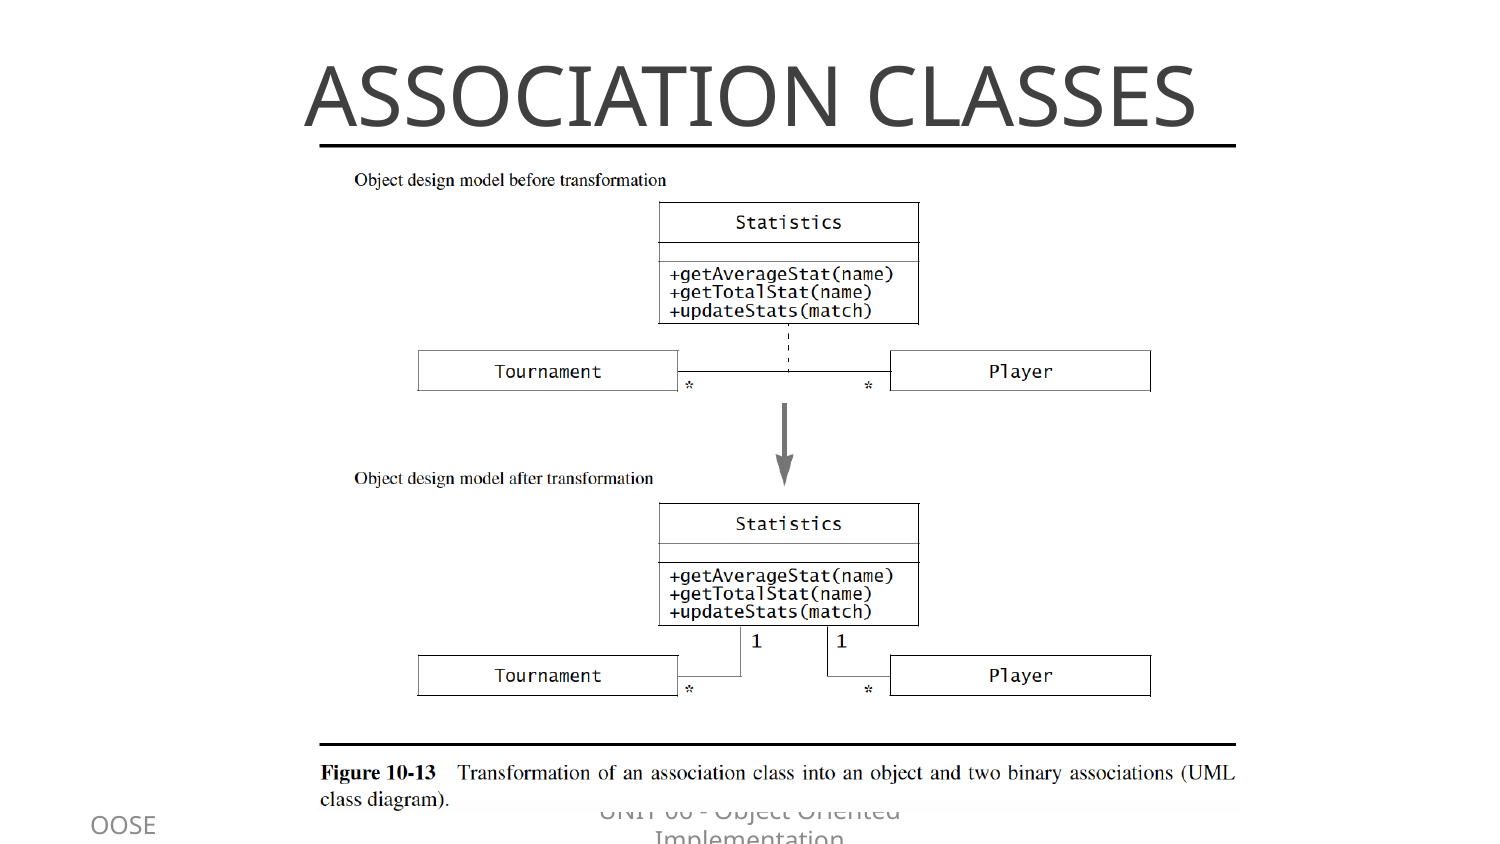

# Association classes
OOSE
UNIT 06 - Object Oriented Implementation